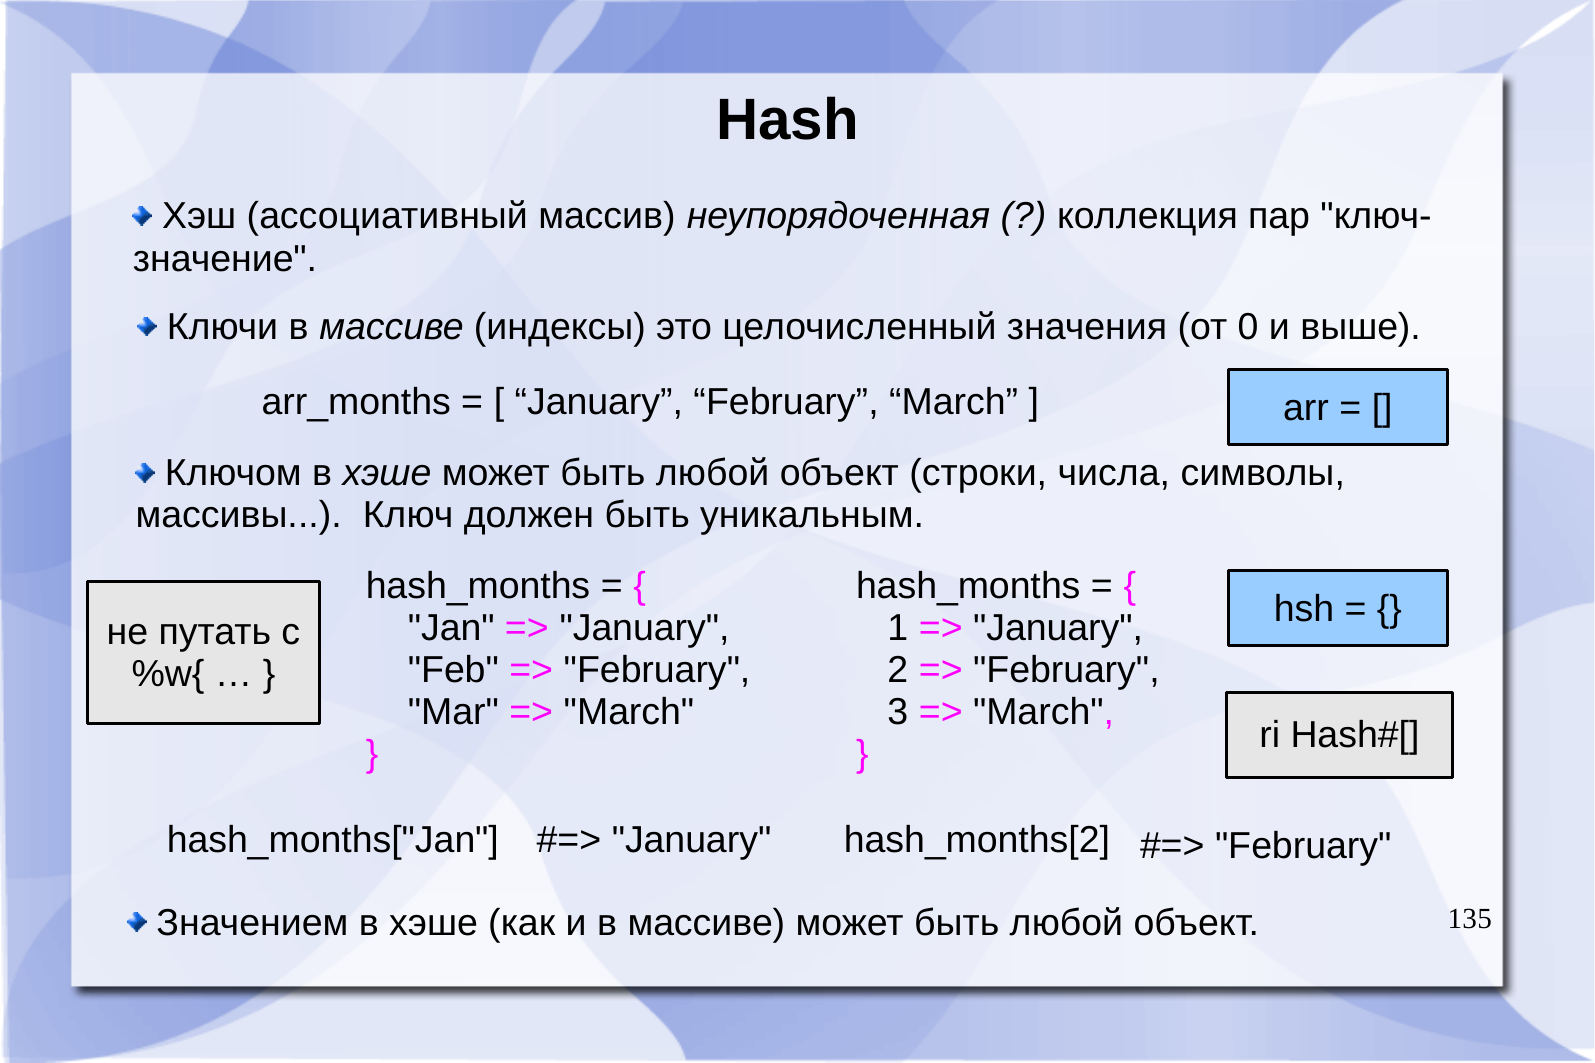

# Hash
 Хэш (ассоциативный массив) неупорядоченная (?) коллекция пар "ключ-значение".
 Ключи в массиве (индексы) это целочисленный значения (от 0 и выше).
arr = []
hsh = {}
arr_months = [ “January”, “February”, “March” ]
 Ключом в хэше может быть любой объект (строки, числа, символы, массивы...). Ключ должен быть уникальным.
hash_months = {
 "Jan" => "January",
 "Feb" => "February",
 "Mar" => "March"
}
hash_months = {
 1 => "January",
 2 => "February",
 3 => "March",
}
не путать с
%w{ … }
ri Hash#[]
hash_months["Jan"]
 #=> "January"
hash_months[2]
#=> "February"
 Значением в хэше (как и в массиве) может быть любой объект.
135